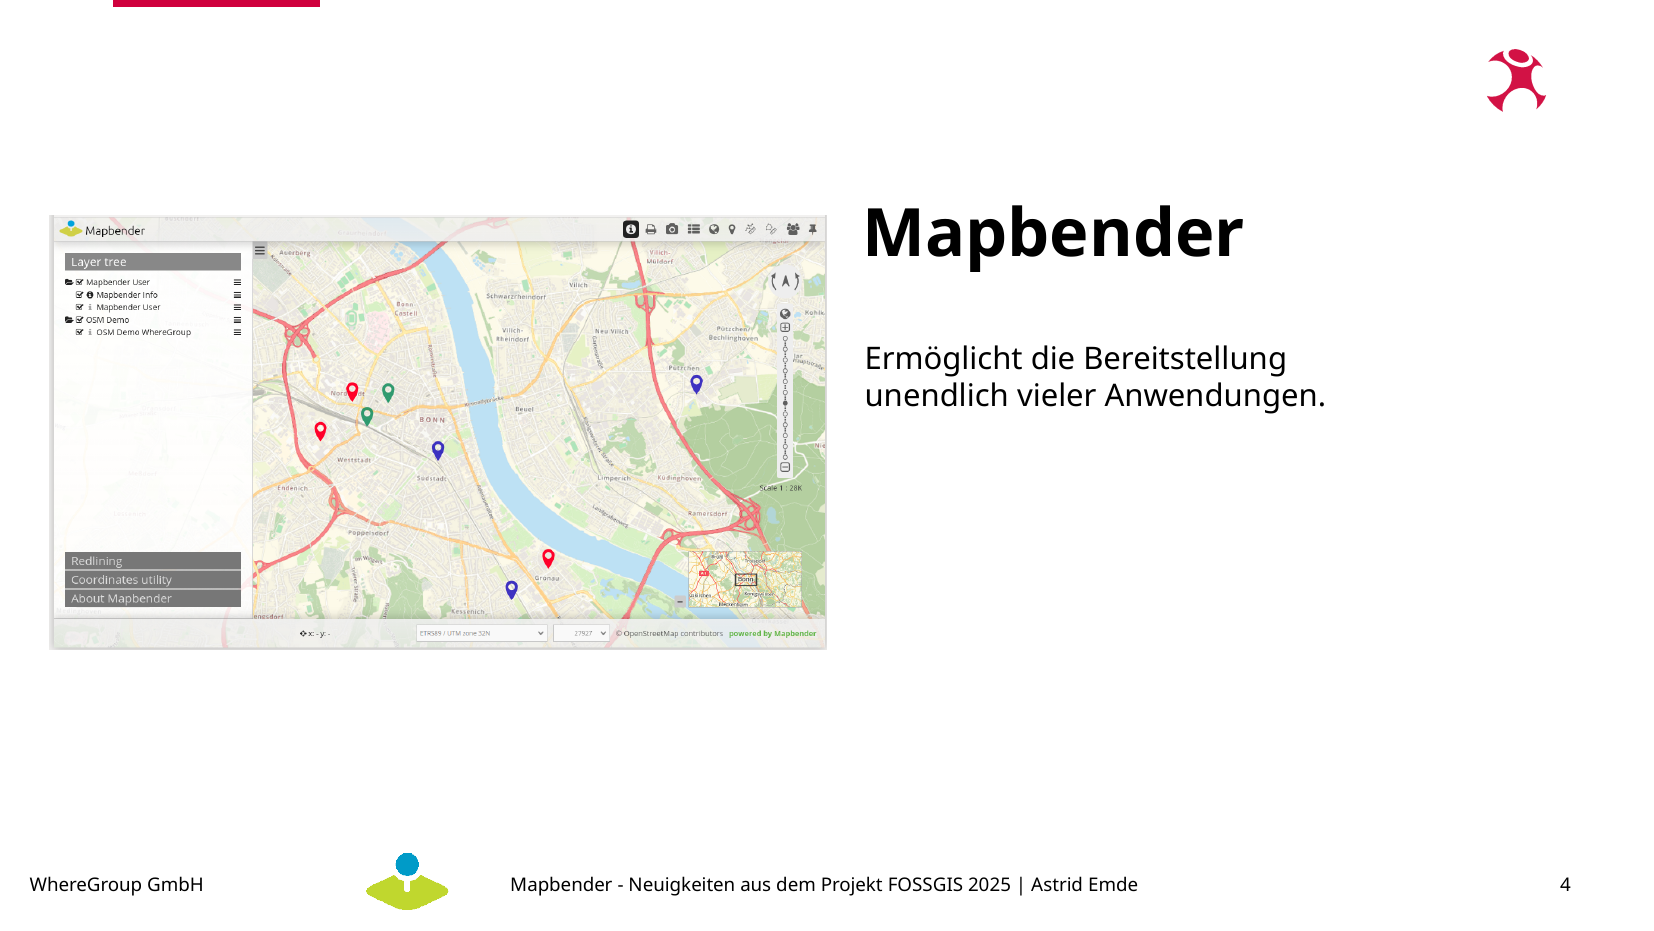

Mapbender
Ermöglicht die Bereitstellung unendlich vieler Anwendungen.
WhereGroup GmbH
Mapbender - Neuigkeiten aus dem Projekt FOSSGIS 2025 | Astrid Emde
4